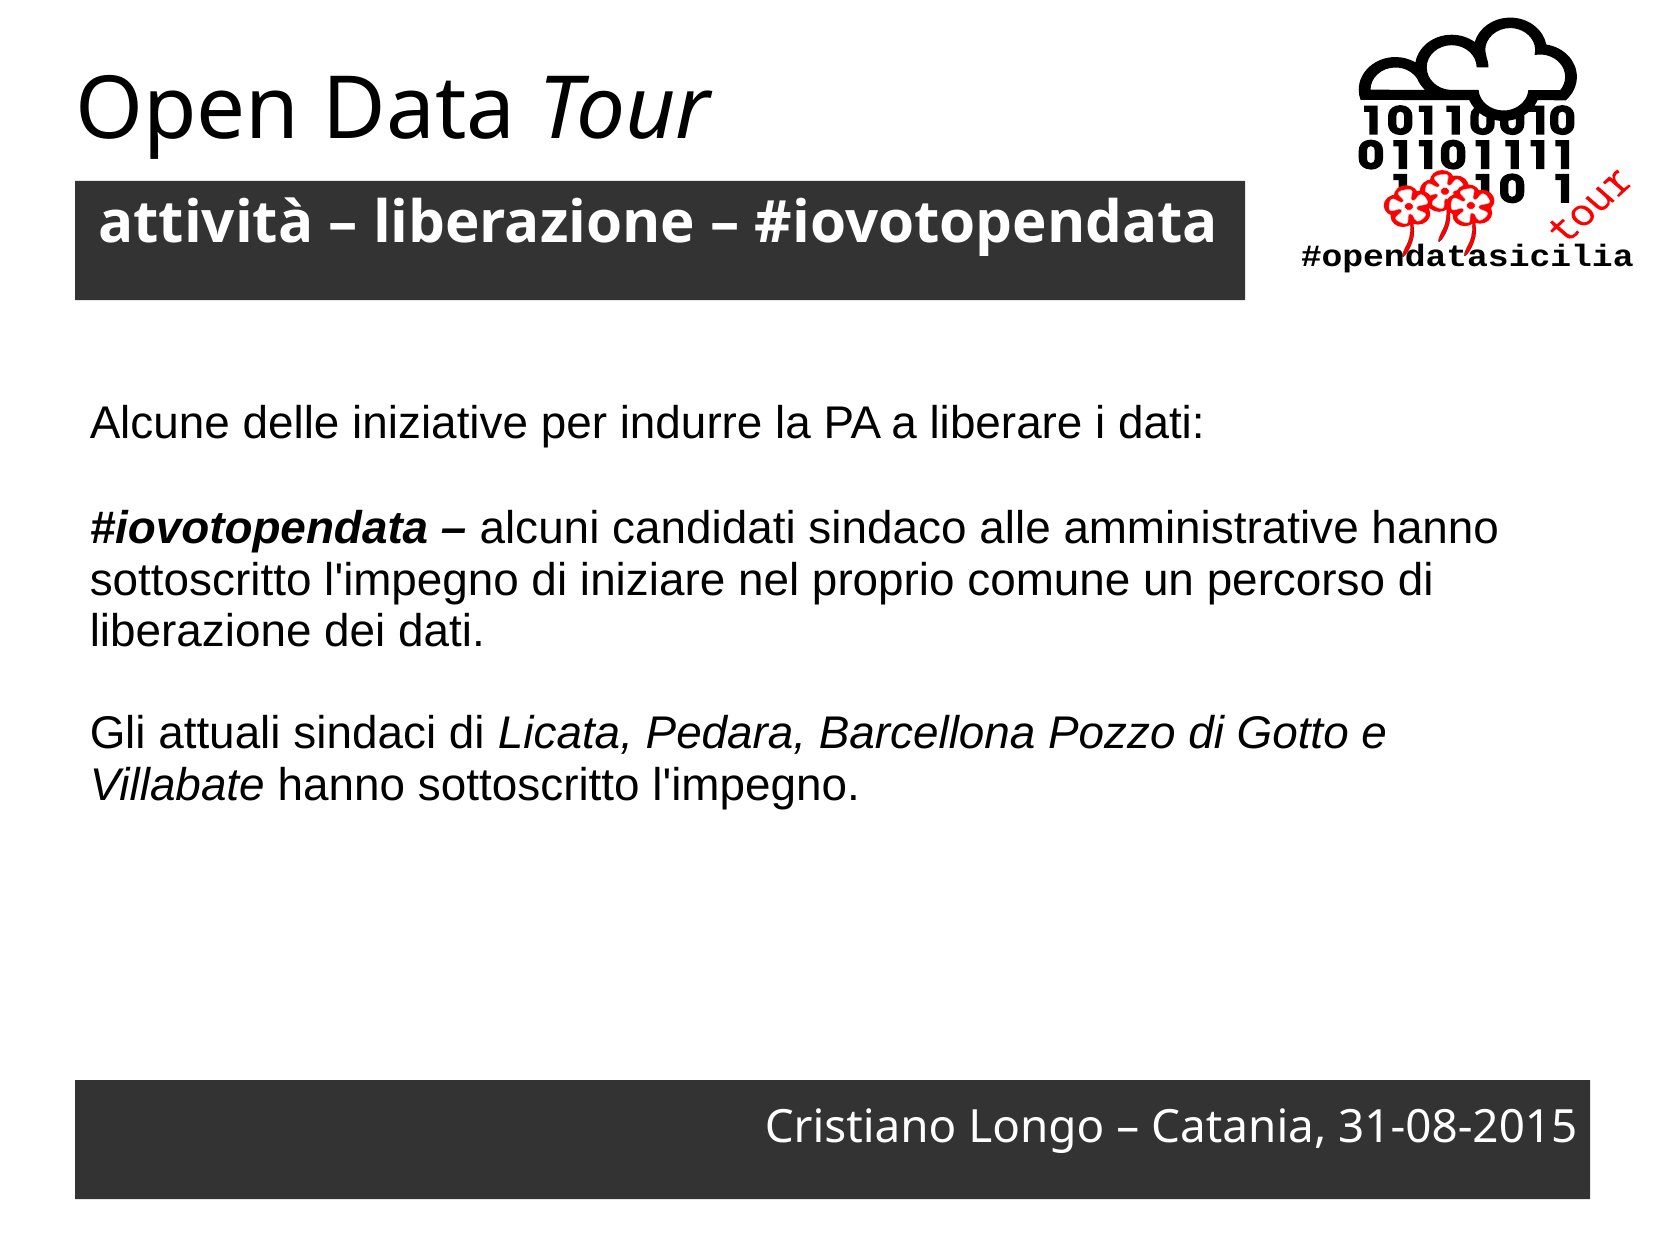

# Open Data Tour
 attività – liberazione – #iovotopendata
Alcune delle iniziative per indurre la PA a liberare i dati:
#iovotopendata – alcuni candidati sindaco alle amministrative hanno
sottoscritto l'impegno di iniziare nel proprio comune un percorso di liberazione dei dati.
Gli attuali sindaci di Licata, Pedara, Barcellona Pozzo di Gotto e Villabate hanno sottoscritto l'impegno.
 Cristiano Longo – Catania, 31-08-2015